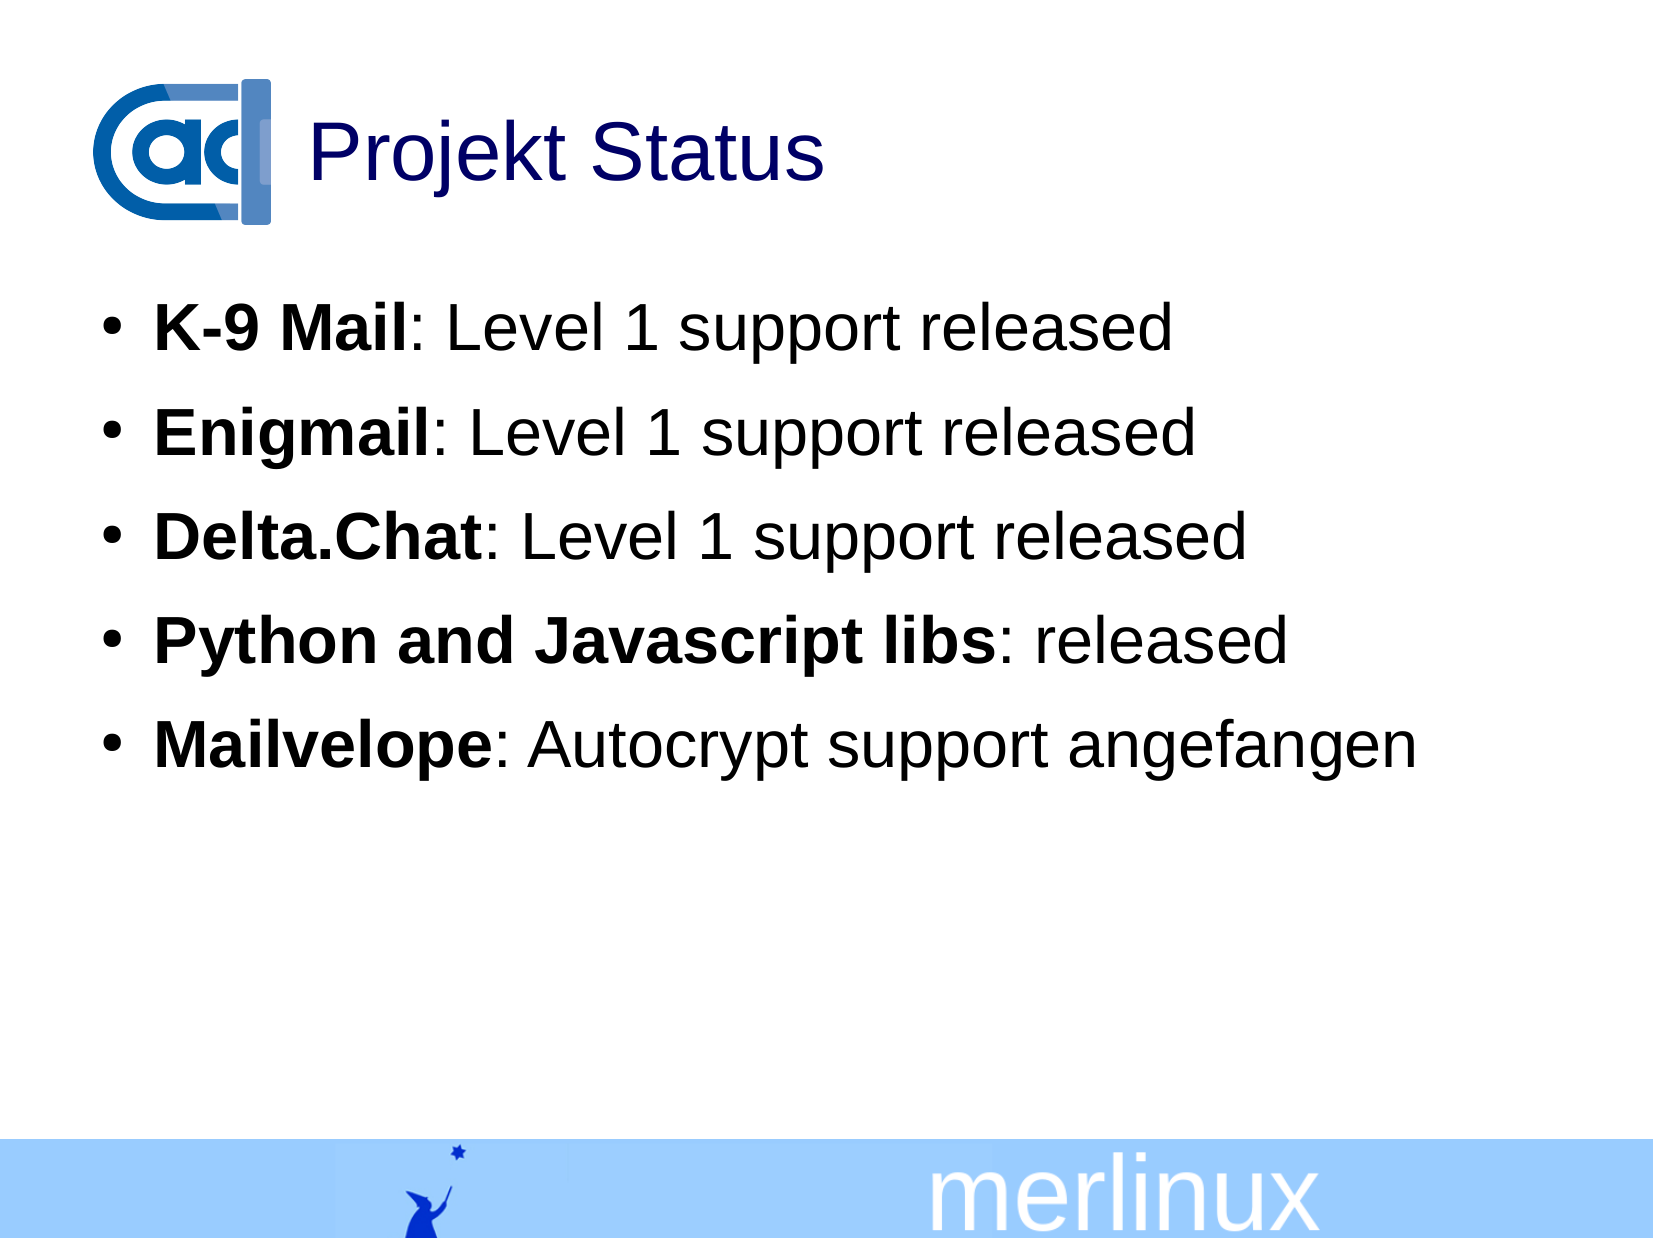

# Projekt Status
K-9 Mail: Level 1 support released
Enigmail: Level 1 support released
Delta.Chat: Level 1 support released
Python and Javascript libs: released
Mailvelope: Autocrypt support angefangen